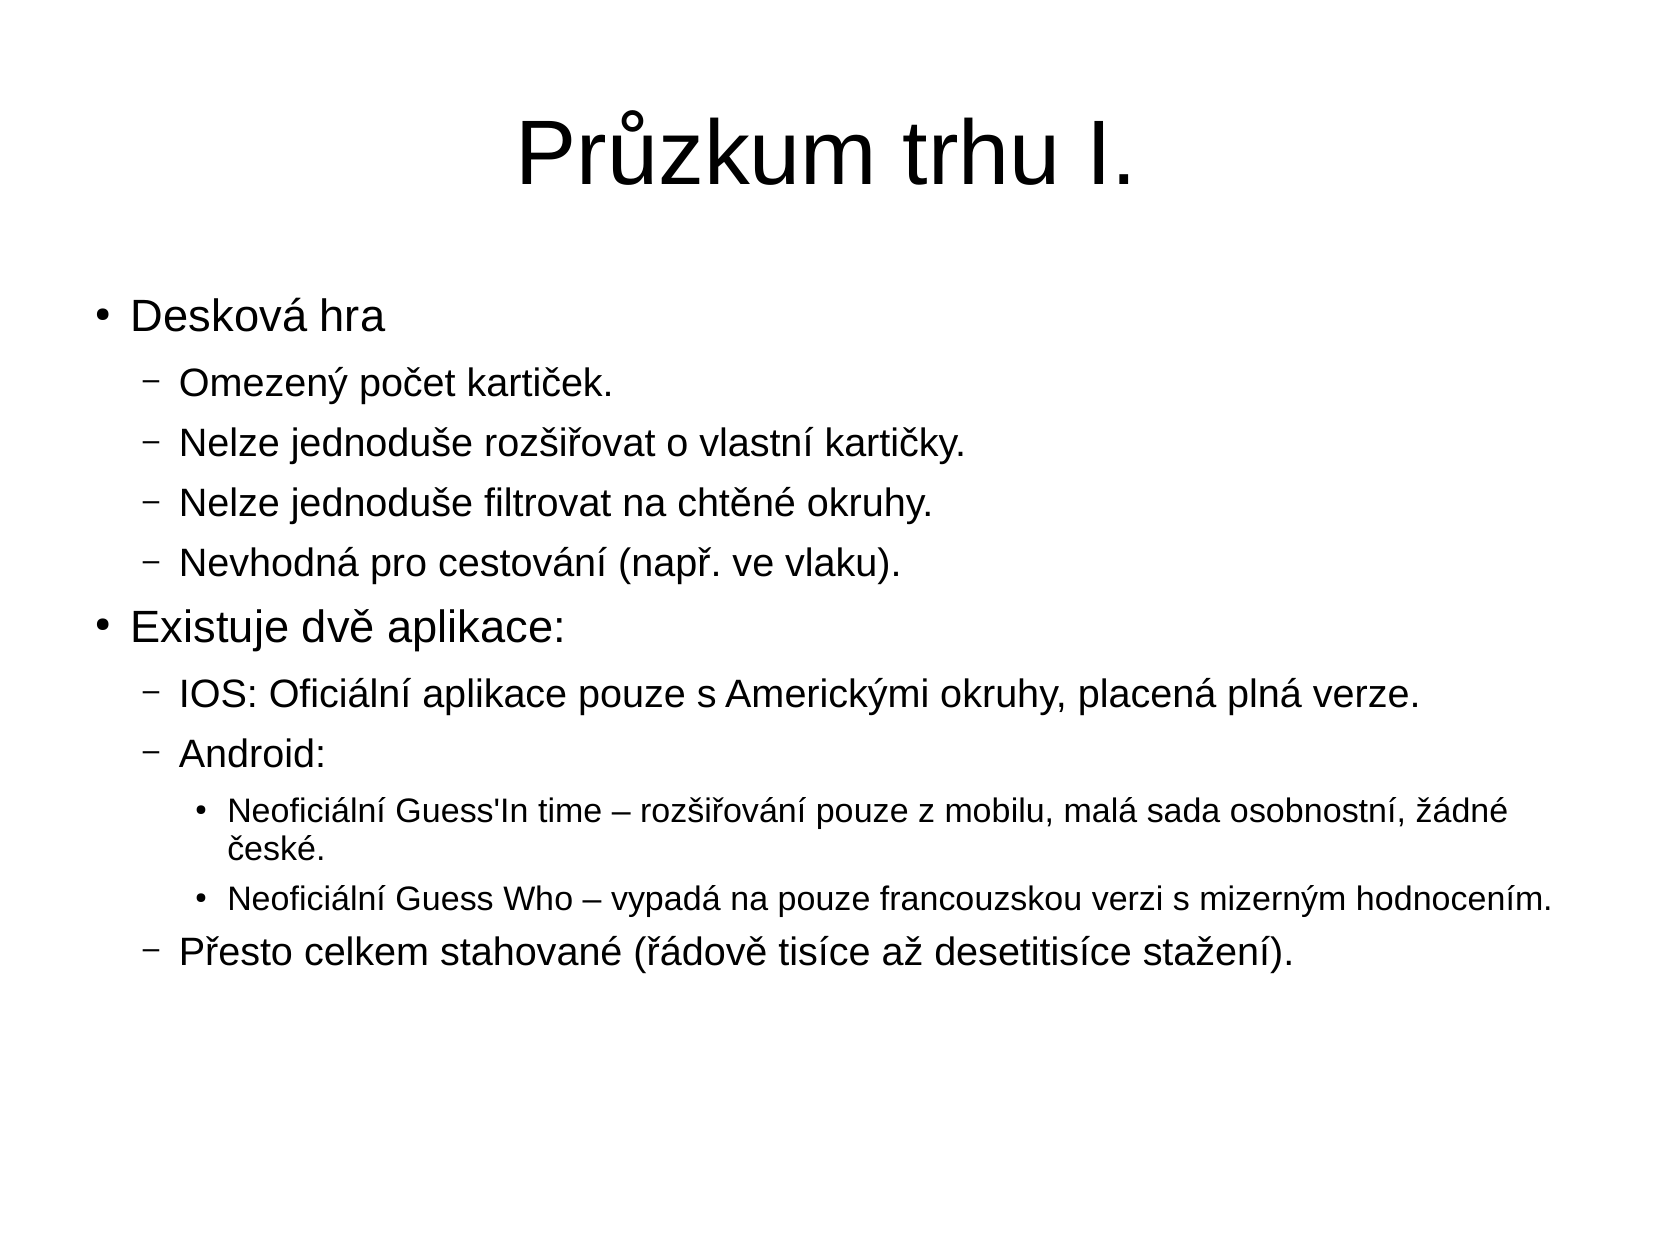

# Průzkum trhu I.
Desková hra
Omezený počet kartiček.
Nelze jednoduše rozšiřovat o vlastní kartičky.
Nelze jednoduše filtrovat na chtěné okruhy.
Nevhodná pro cestování (např. ve vlaku).
Existuje dvě aplikace:
IOS: Oficiální aplikace pouze s Americkými okruhy, placená plná verze.
Android:
Neoficiální Guess'In time – rozšiřování pouze z mobilu, malá sada osobnostní, žádné české.
Neoficiální Guess Who – vypadá na pouze francouzskou verzi s mizerným hodnocením.
Přesto celkem stahované (řádově tisíce až desetitisíce stažení).